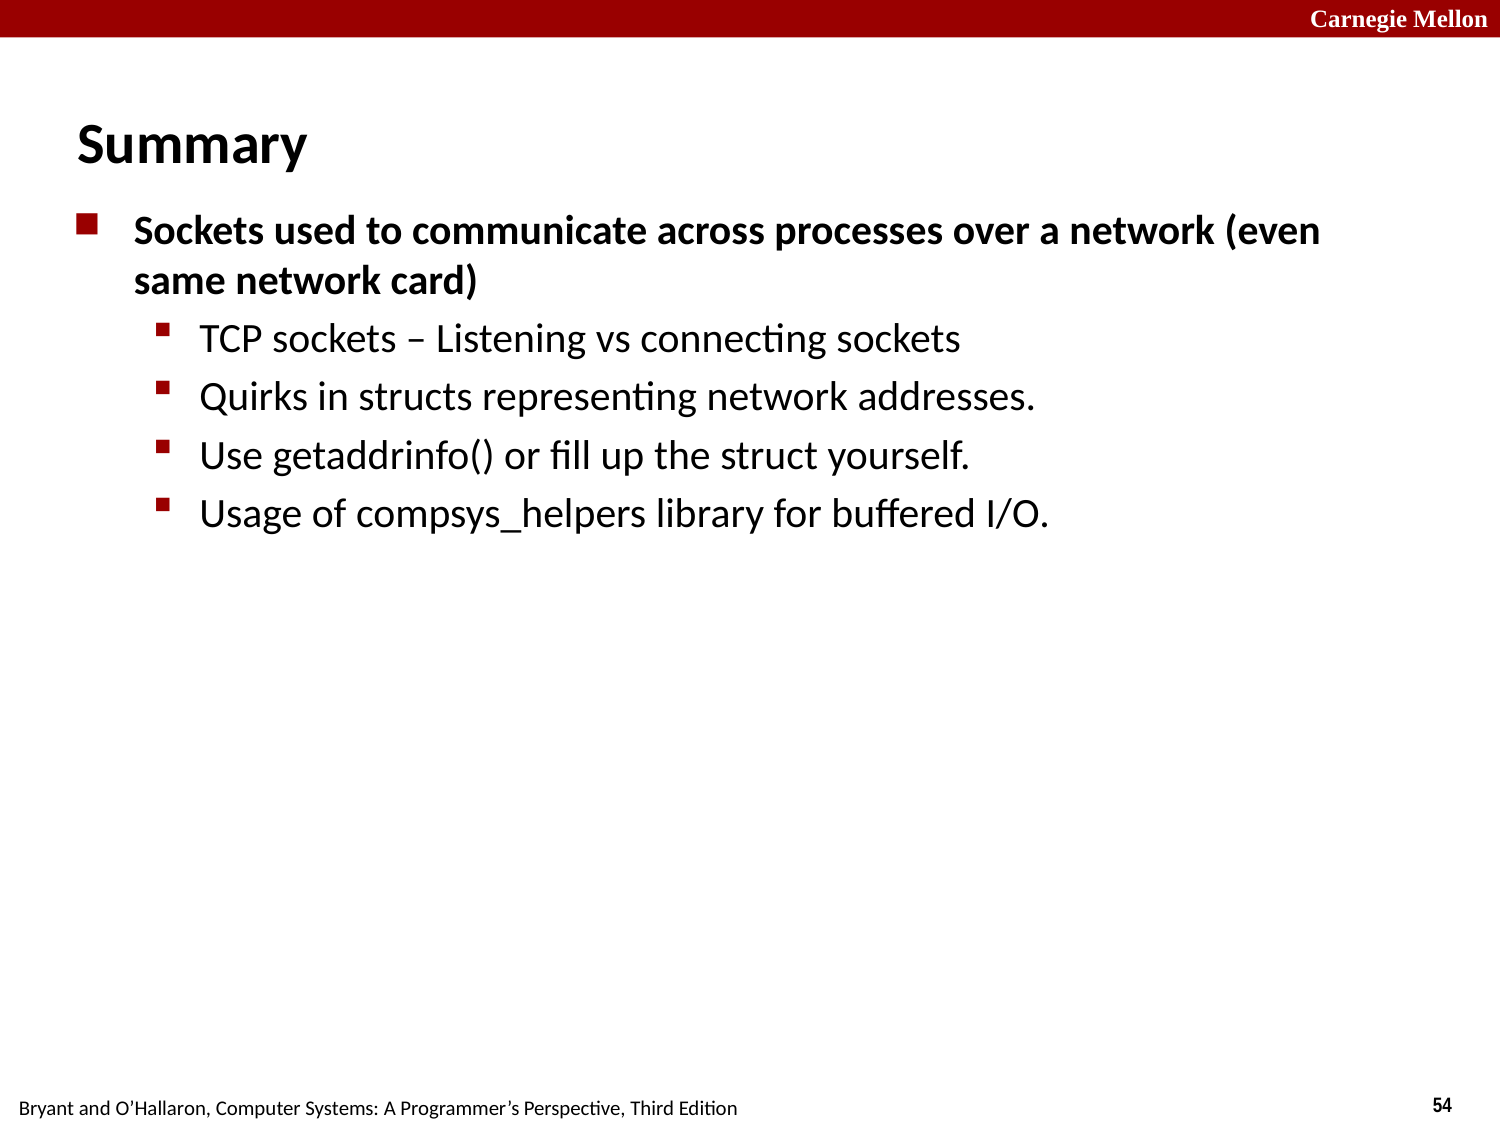

# Summary
Sockets used to communicate across processes over a network (even same network card)
TCP sockets – Listening vs connecting sockets
Quirks in structs representing network addresses.
Use getaddrinfo() or fill up the struct yourself.
Usage of compsys_helpers library for buffered I/O.